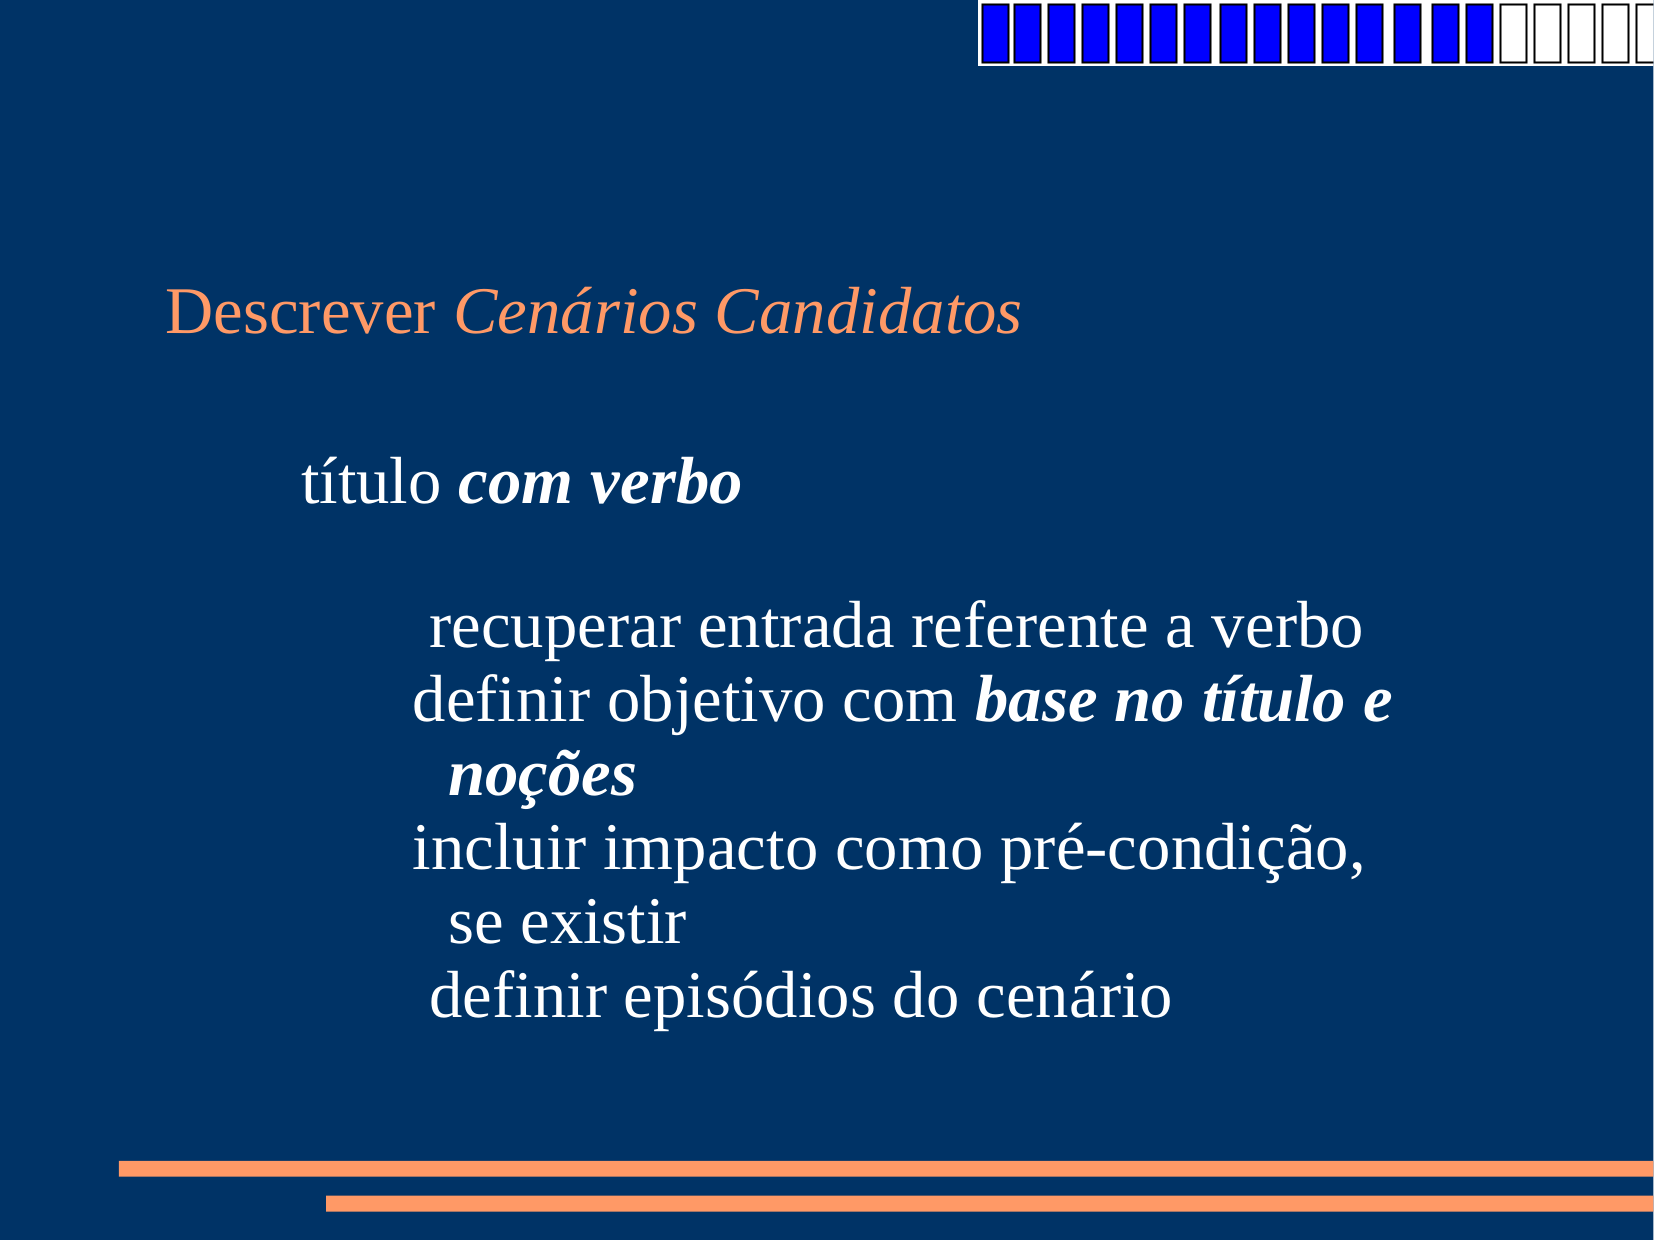

Descrever Cenários Candidatos
título com verbo
 recuperar entrada referente a verbo
definir objetivo com base no título e noções
incluir impacto como pré-condição, se existir
 definir episódios do cenário